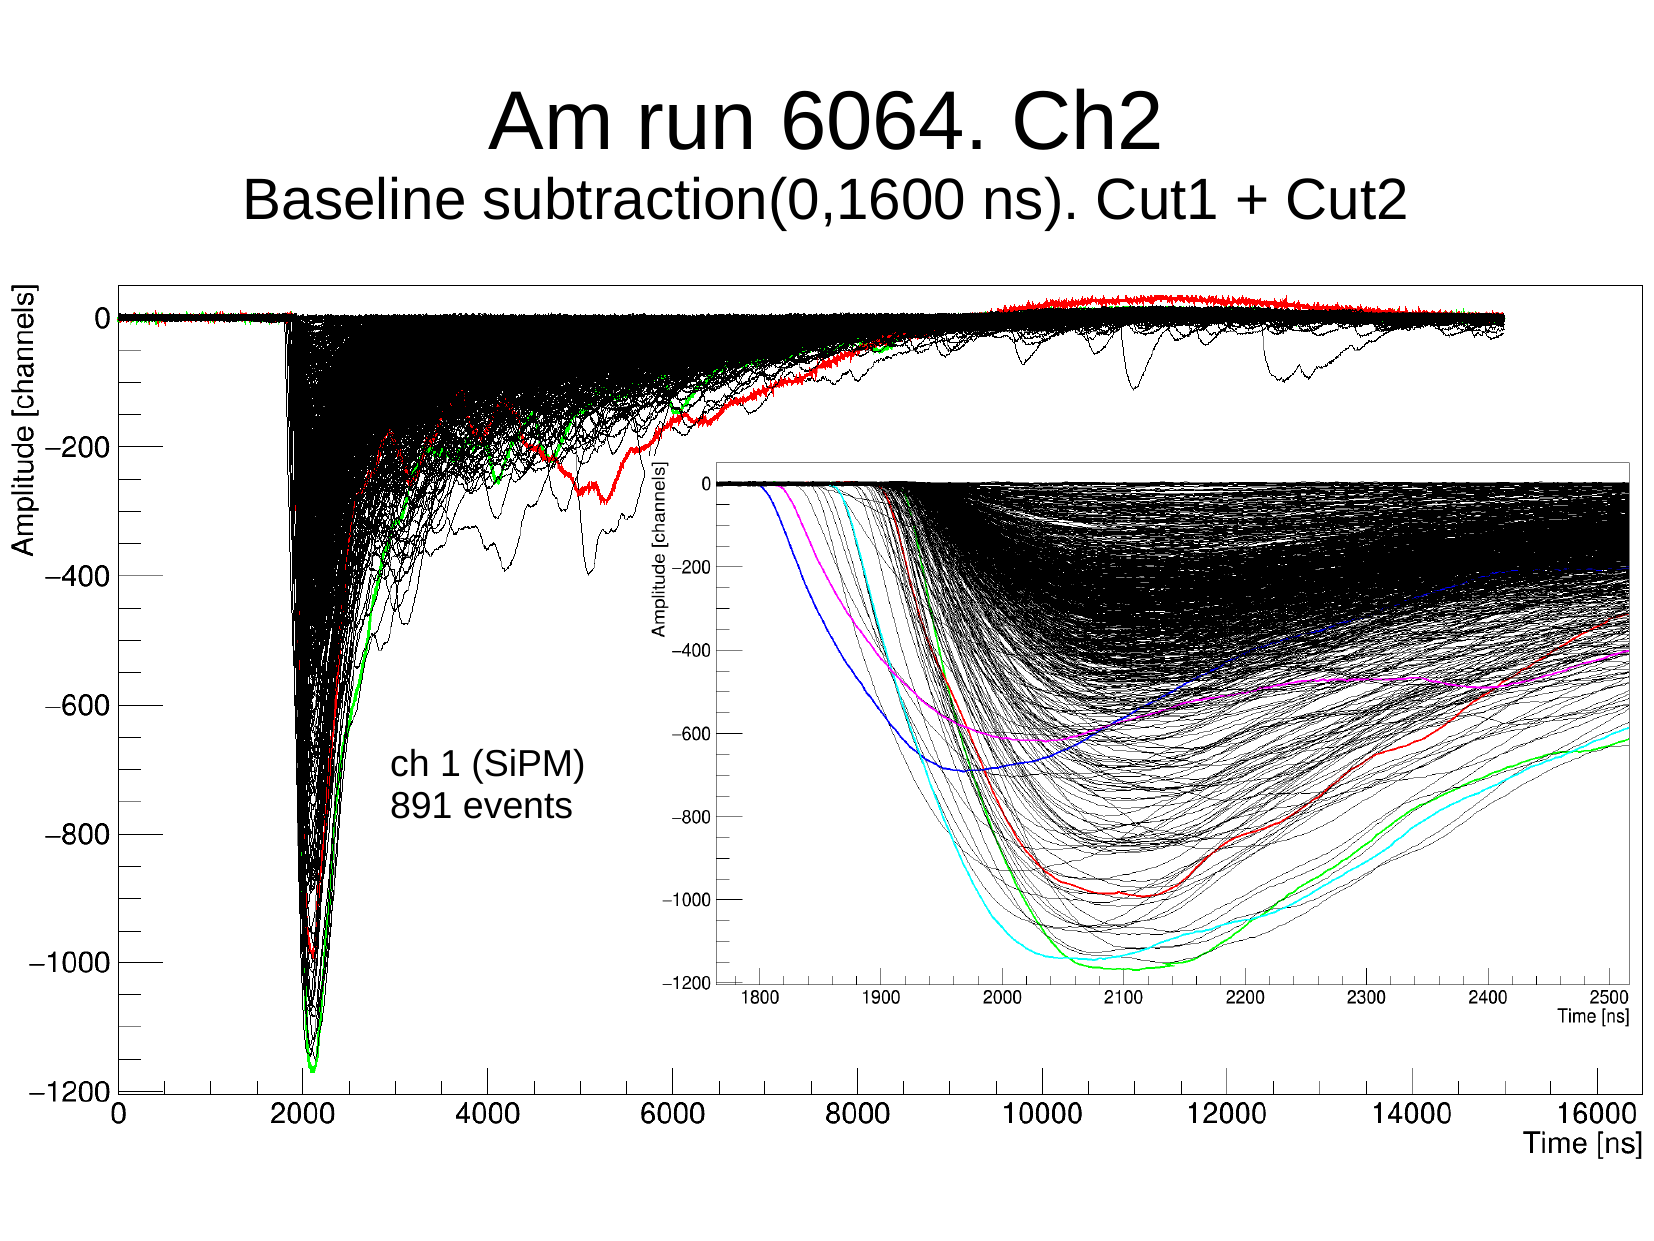

# Am run 6064. Ch2 Baseline subtraction(0,1600 ns). Cut1 + Cut2
ch 1 (SiPM)
891 events